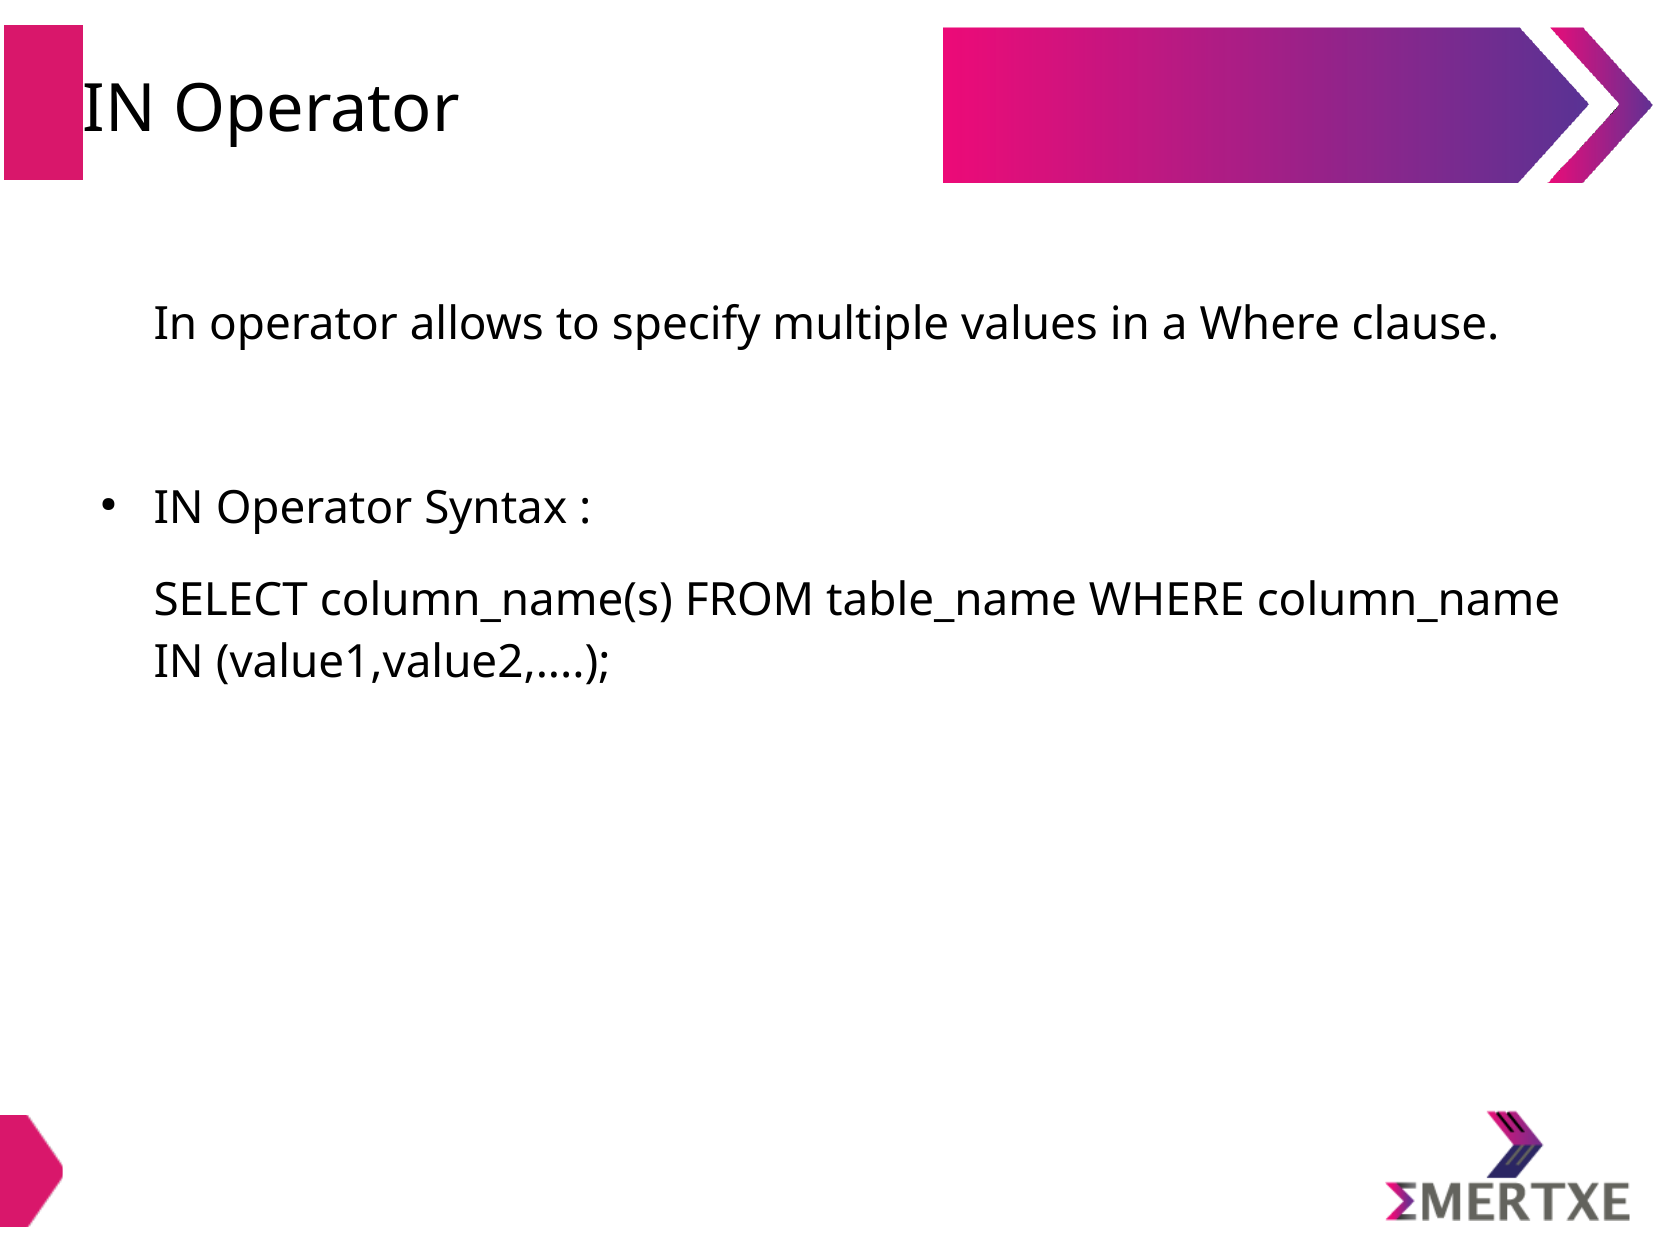

# IN Operator
In operator allows to specify multiple values in a Where clause.
IN Operator Syntax :
SELECT column_name(s) FROM table_name WHERE column_name IN (value1,value2,....);